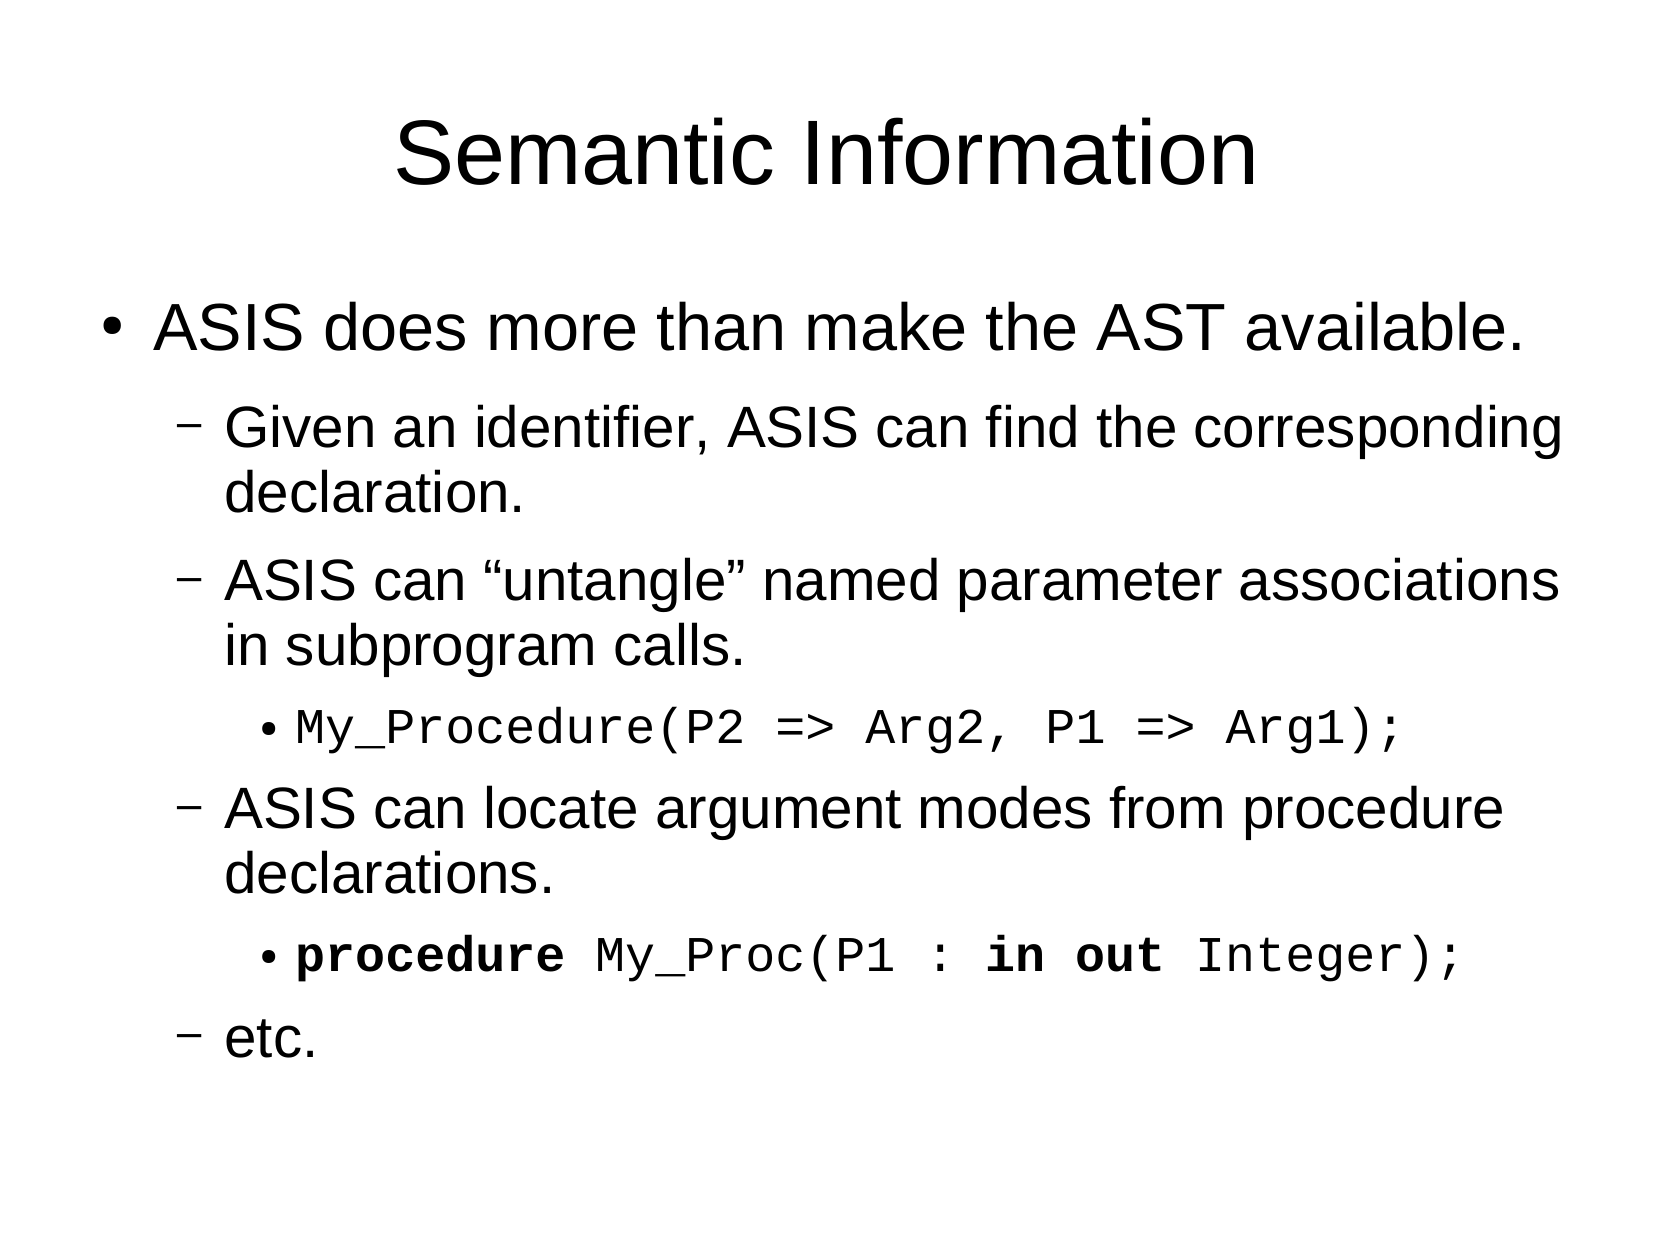

# Semantic Information
ASIS does more than make the AST available.
Given an identifier, ASIS can find the corresponding declaration.
ASIS can “untangle” named parameter associations in subprogram calls.
My_Procedure(P2 => Arg2, P1 => Arg1);
ASIS can locate argument modes from procedure declarations.
procedure My_Proc(P1 : in out Integer);
etc.